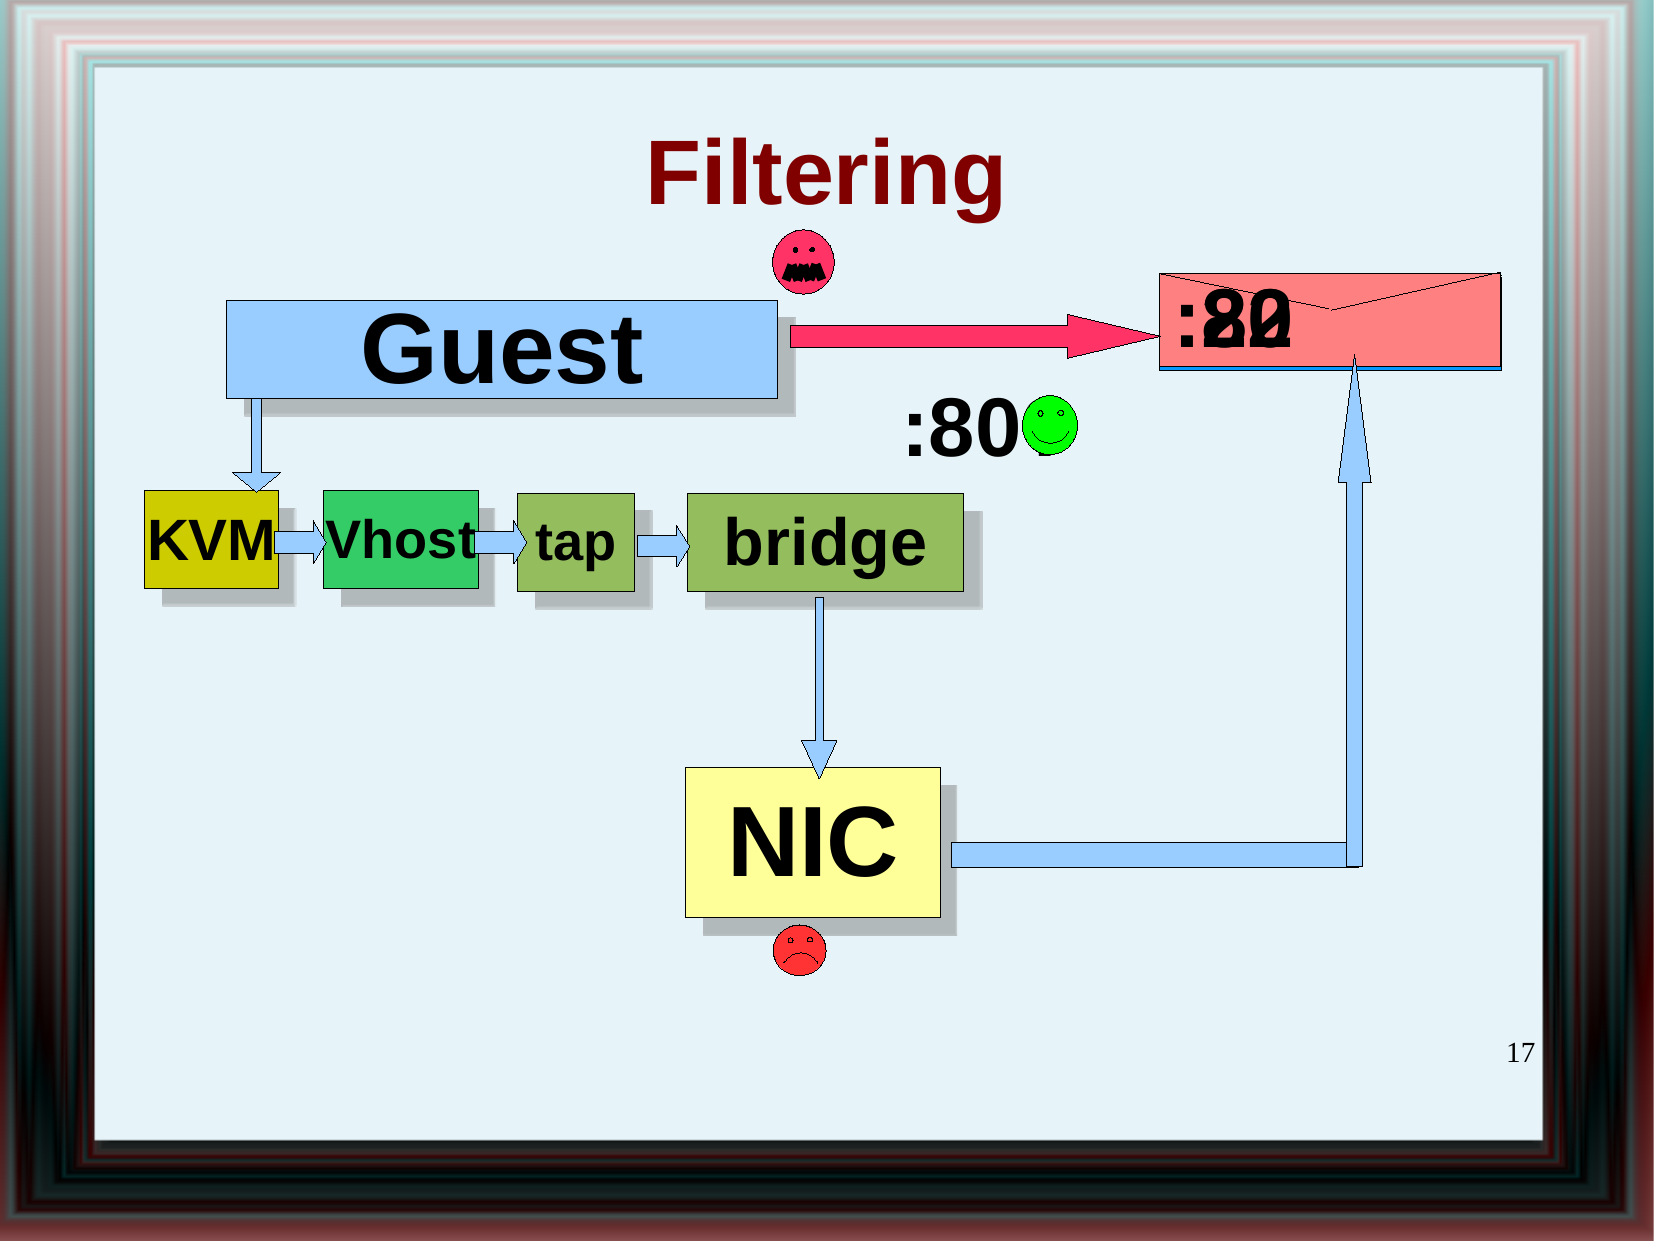

Filtering
#
:80
:22
Guest
:80?
KVM
Vhost
tap
bridge
NIC
17